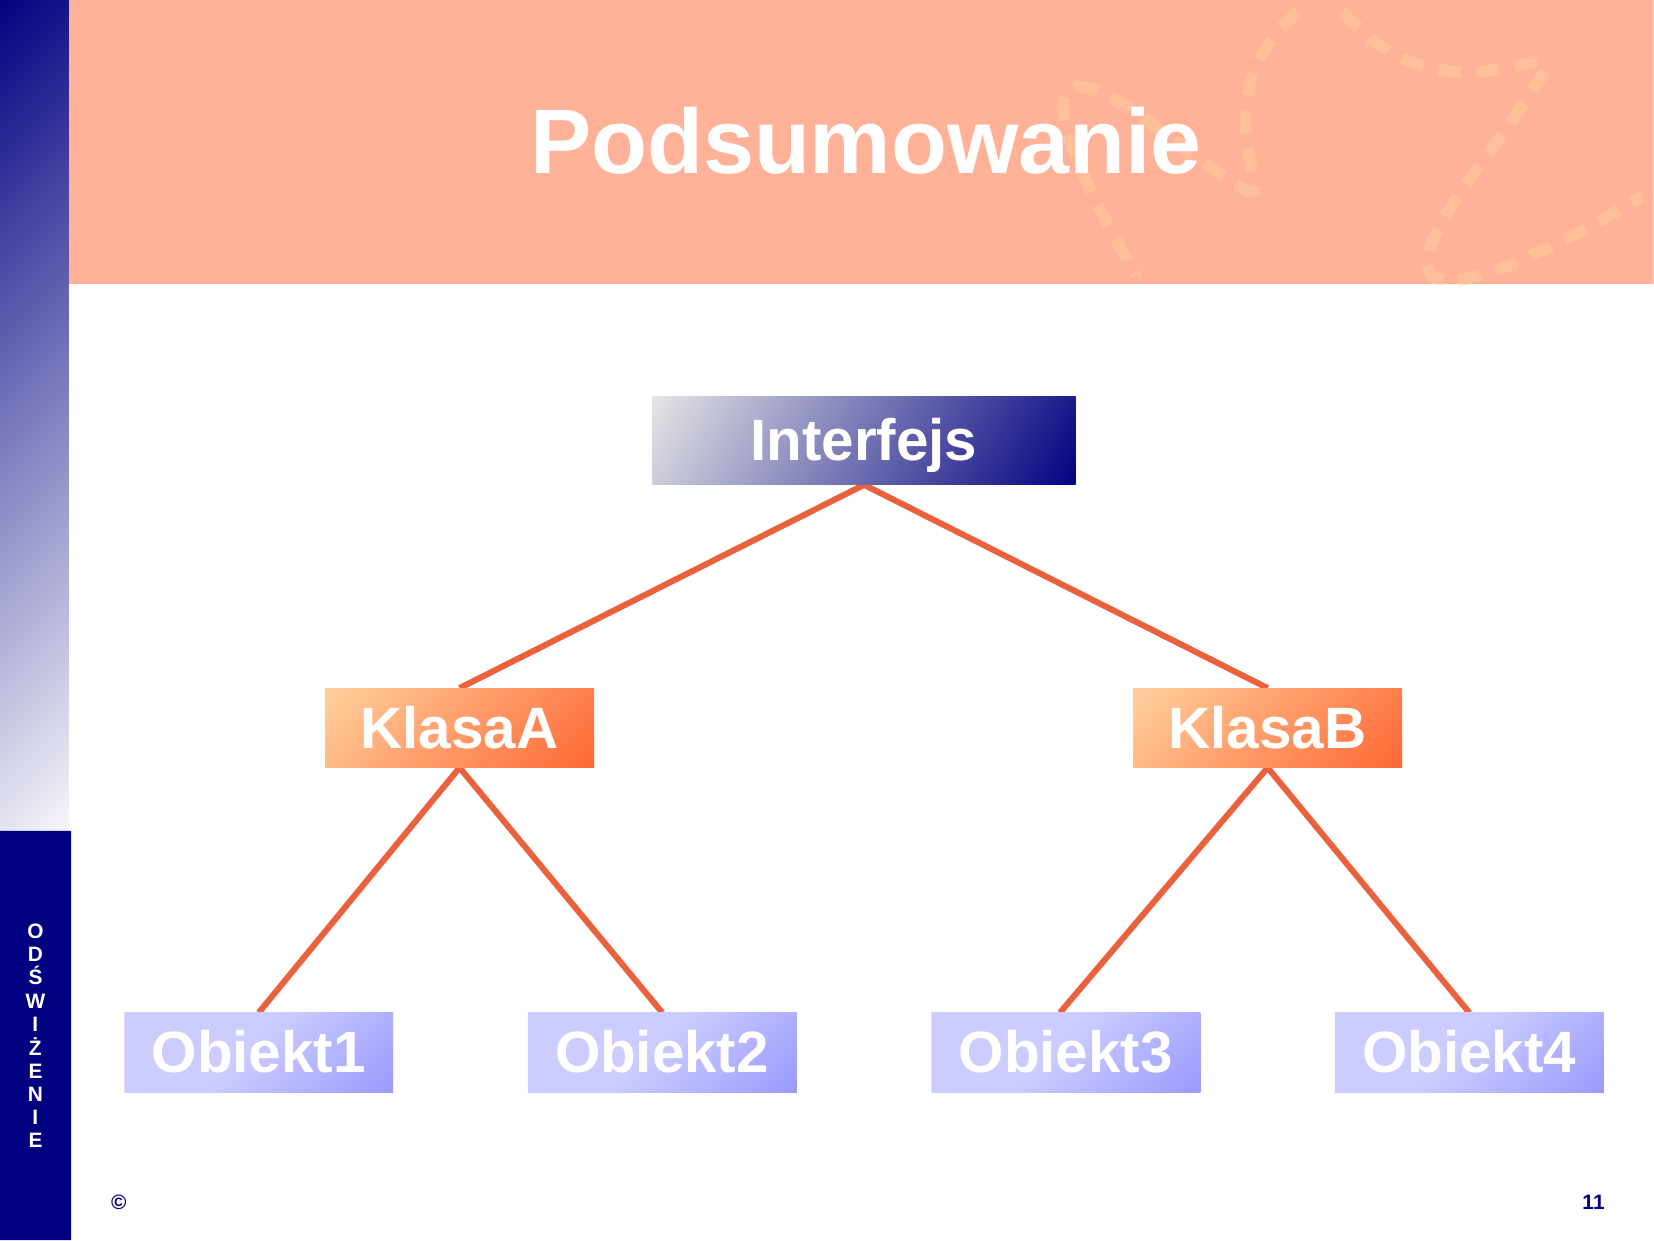

# Podsumowanie
Interfejs
KlasaA
KlasaB
O
D
Ś
W
I
Ż
E
N
I
E
Obiekt1
Obiekt2
Obiekt3
Obiekt4